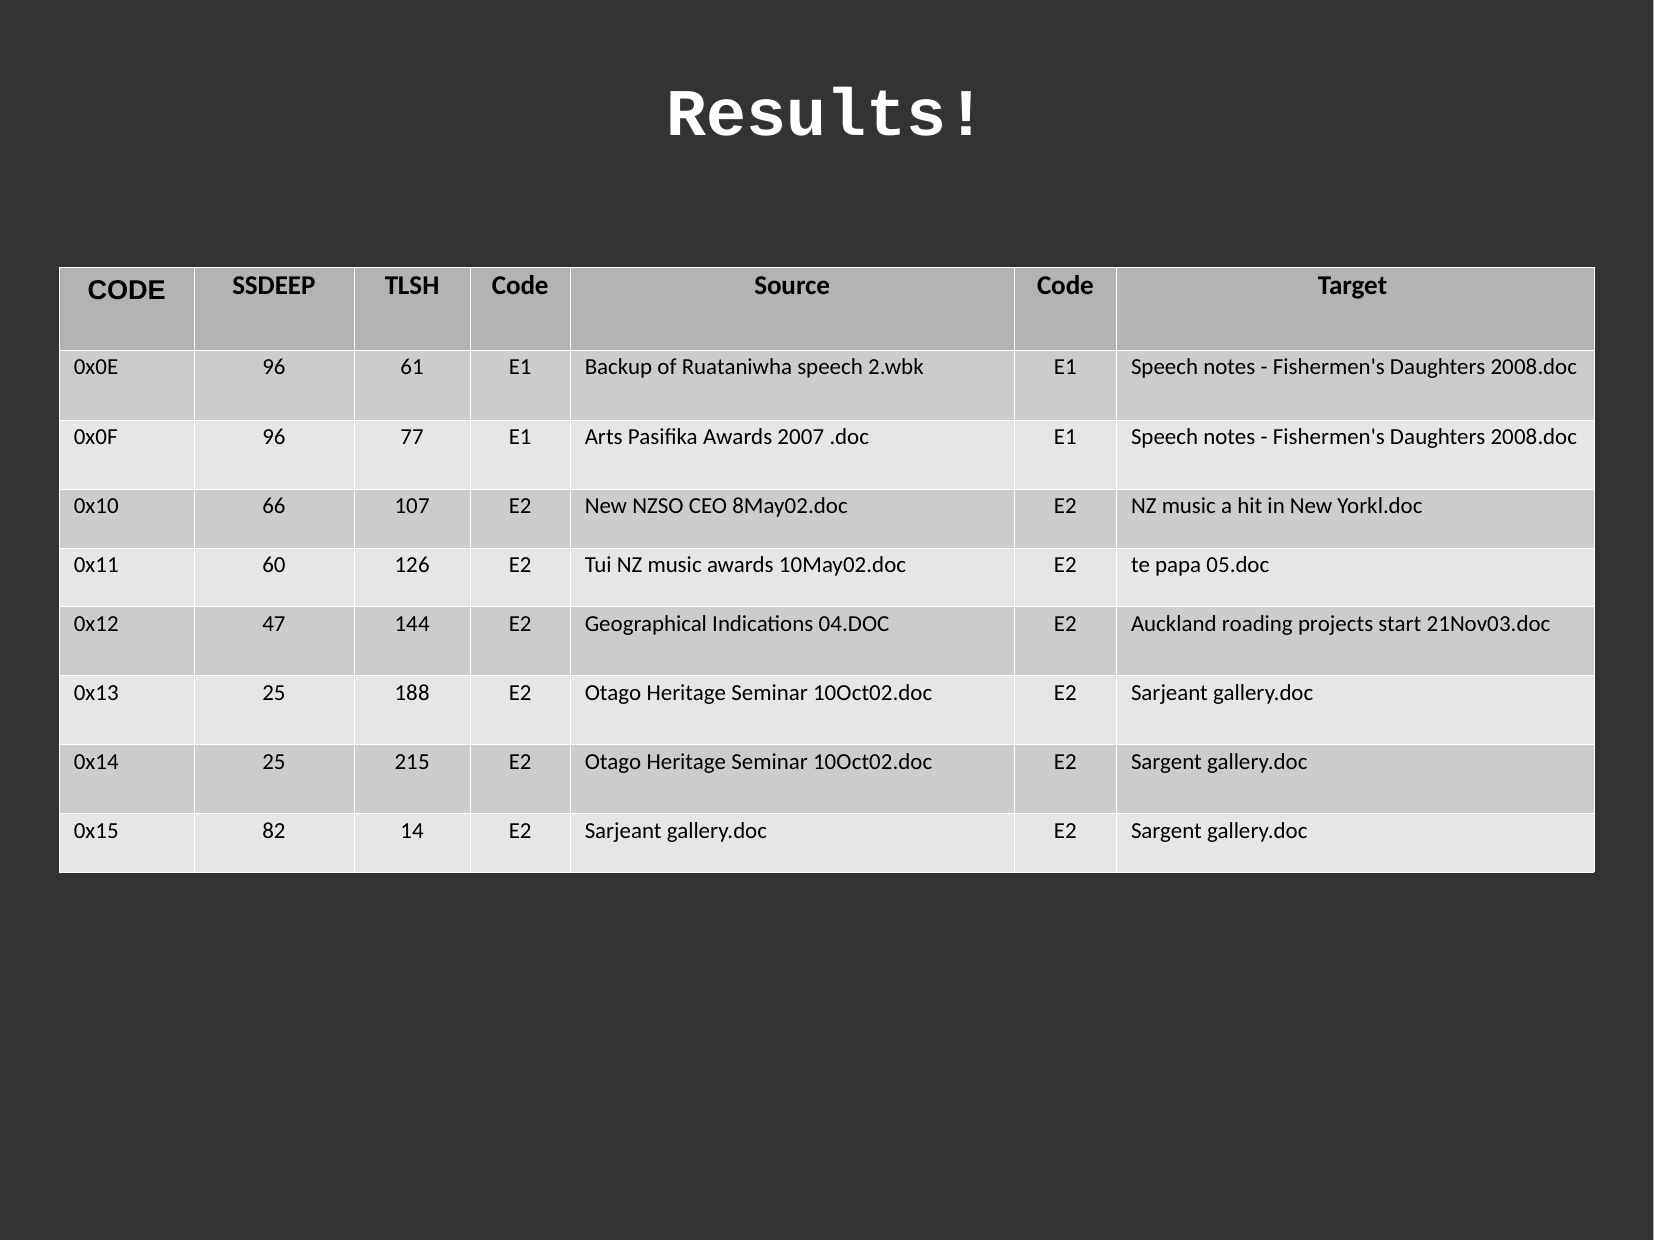

Results!
| CODE | SSDEEP | TLSH | Code | Source | Code | Target |
| --- | --- | --- | --- | --- | --- | --- |
| 0x0E | 96 | 61 | E1 | Backup of Ruataniwha speech 2.wbk | E1 | Speech notes - Fishermen's Daughters 2008.doc |
| 0x0F | 96 | 77 | E1 | Arts Pasifika Awards 2007 .doc | E1 | Speech notes - Fishermen's Daughters 2008.doc |
| 0x10 | 66 | 107 | E2 | New NZSO CEO 8May02.doc | E2 | NZ music a hit in New Yorkl.doc |
| 0x11 | 60 | 126 | E2 | Tui NZ music awards 10May02.doc | E2 | te papa 05.doc |
| 0x12 | 47 | 144 | E2 | Geographical Indications 04.DOC | E2 | Auckland roading projects start 21Nov03.doc |
| 0x13 | 25 | 188 | E2 | Otago Heritage Seminar 10Oct02.doc | E2 | Sarjeant gallery.doc |
| 0x14 | 25 | 215 | E2 | Otago Heritage Seminar 10Oct02.doc | E2 | Sargent gallery.doc |
| 0x15 | 82 | 14 | E2 | Sarjeant gallery.doc | E2 | Sargent gallery.doc |